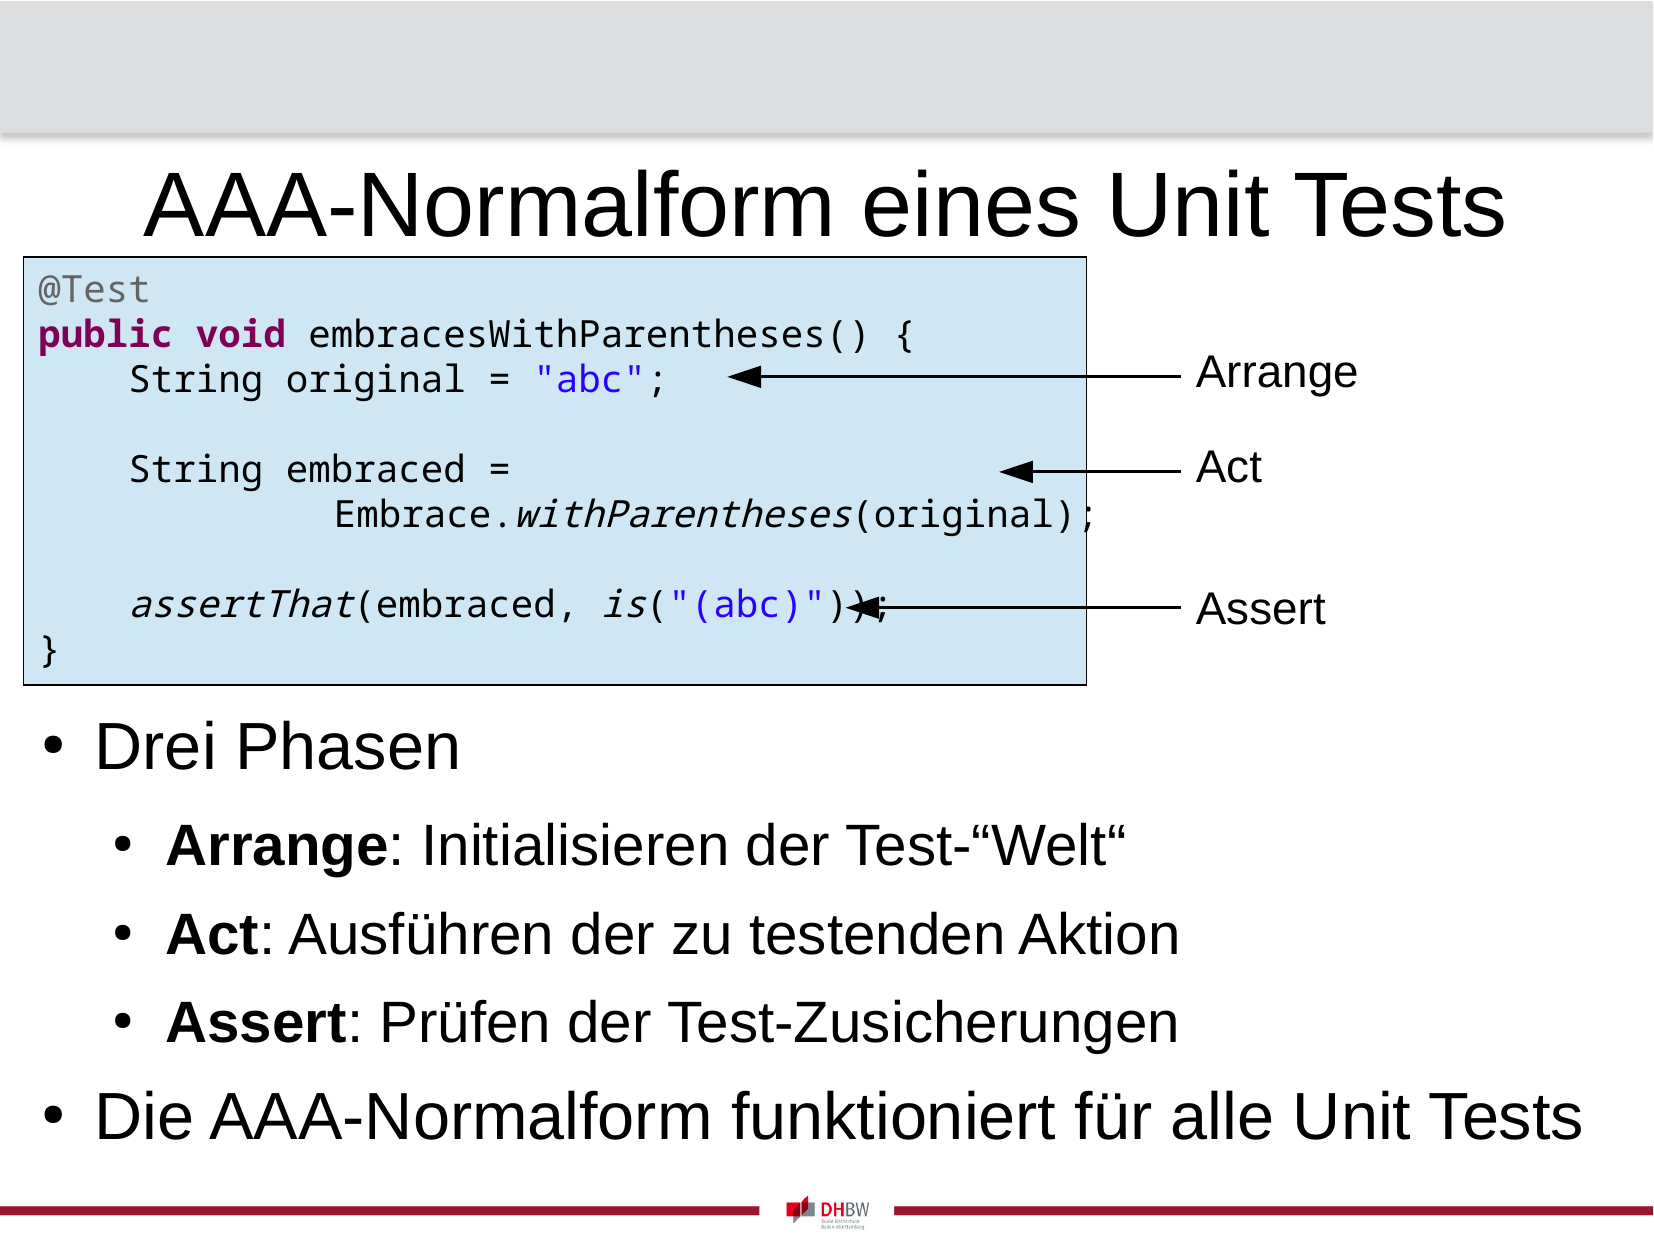

# AAA-Normalform eines Unit Tests
@Test
public void embracesWithParentheses() {
 String original = "abc";
 String embraced =
				Embrace.withParentheses(original);
 assertThat(embraced, is("(abc)"));
}
Arrange
Act
Assert
Drei Phasen
Arrange: Initialisieren der Test-“Welt“
Act: Ausführen der zu testenden Aktion
Assert: Prüfen der Test-Zusicherungen
Die AAA-Normalform funktioniert für alle Unit Tests